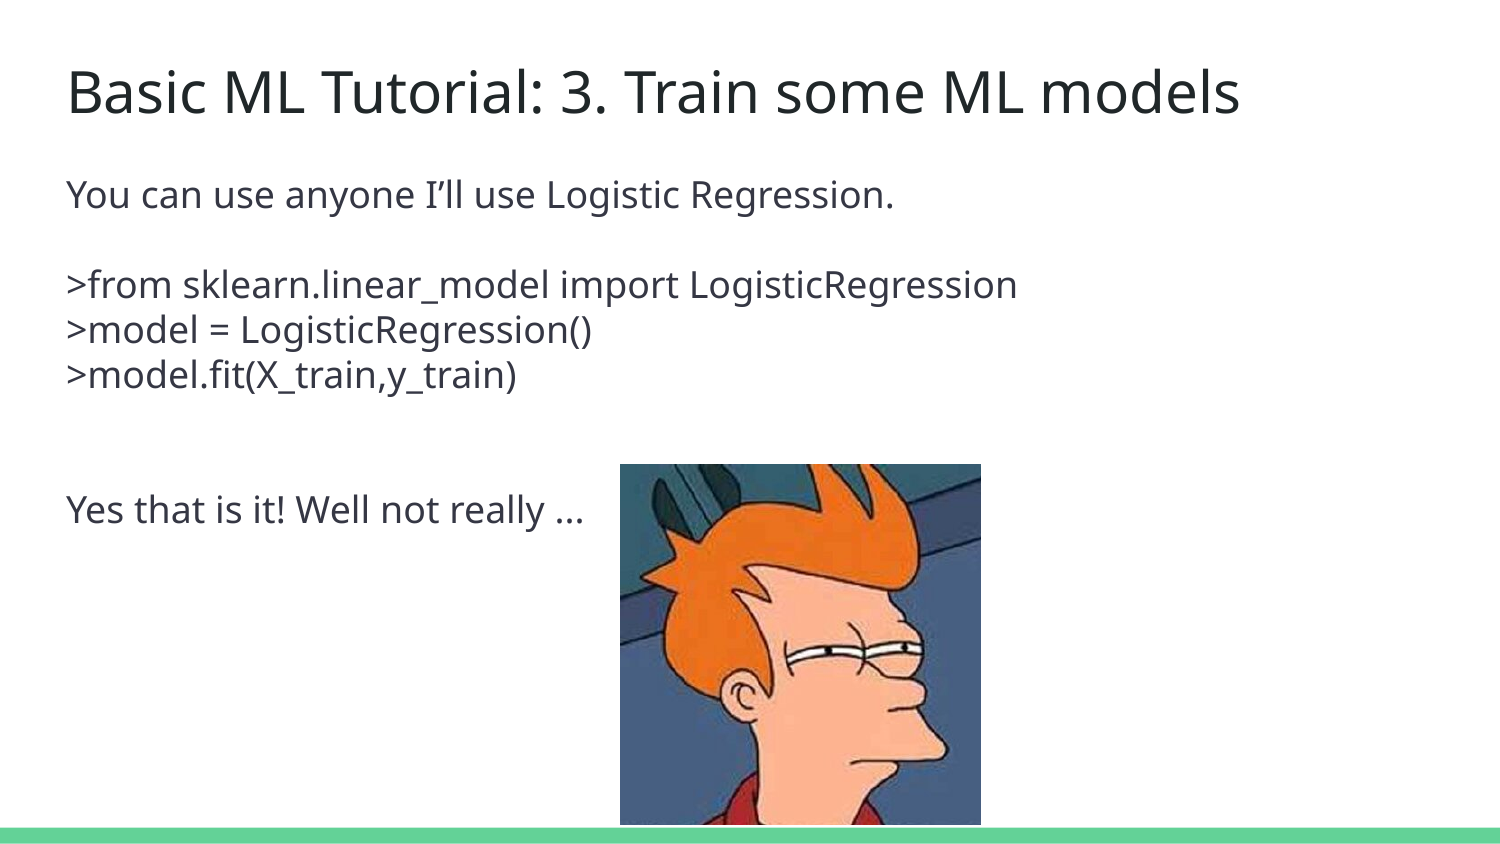

# Basic ML Tutorial: 3. Train some ML models
You can use anyone I’ll use Logistic Regression.
>from sklearn.linear_model import LogisticRegression
>model = LogisticRegression()
>model.fit(X_train,y_train)
Yes that is it! Well not really ...